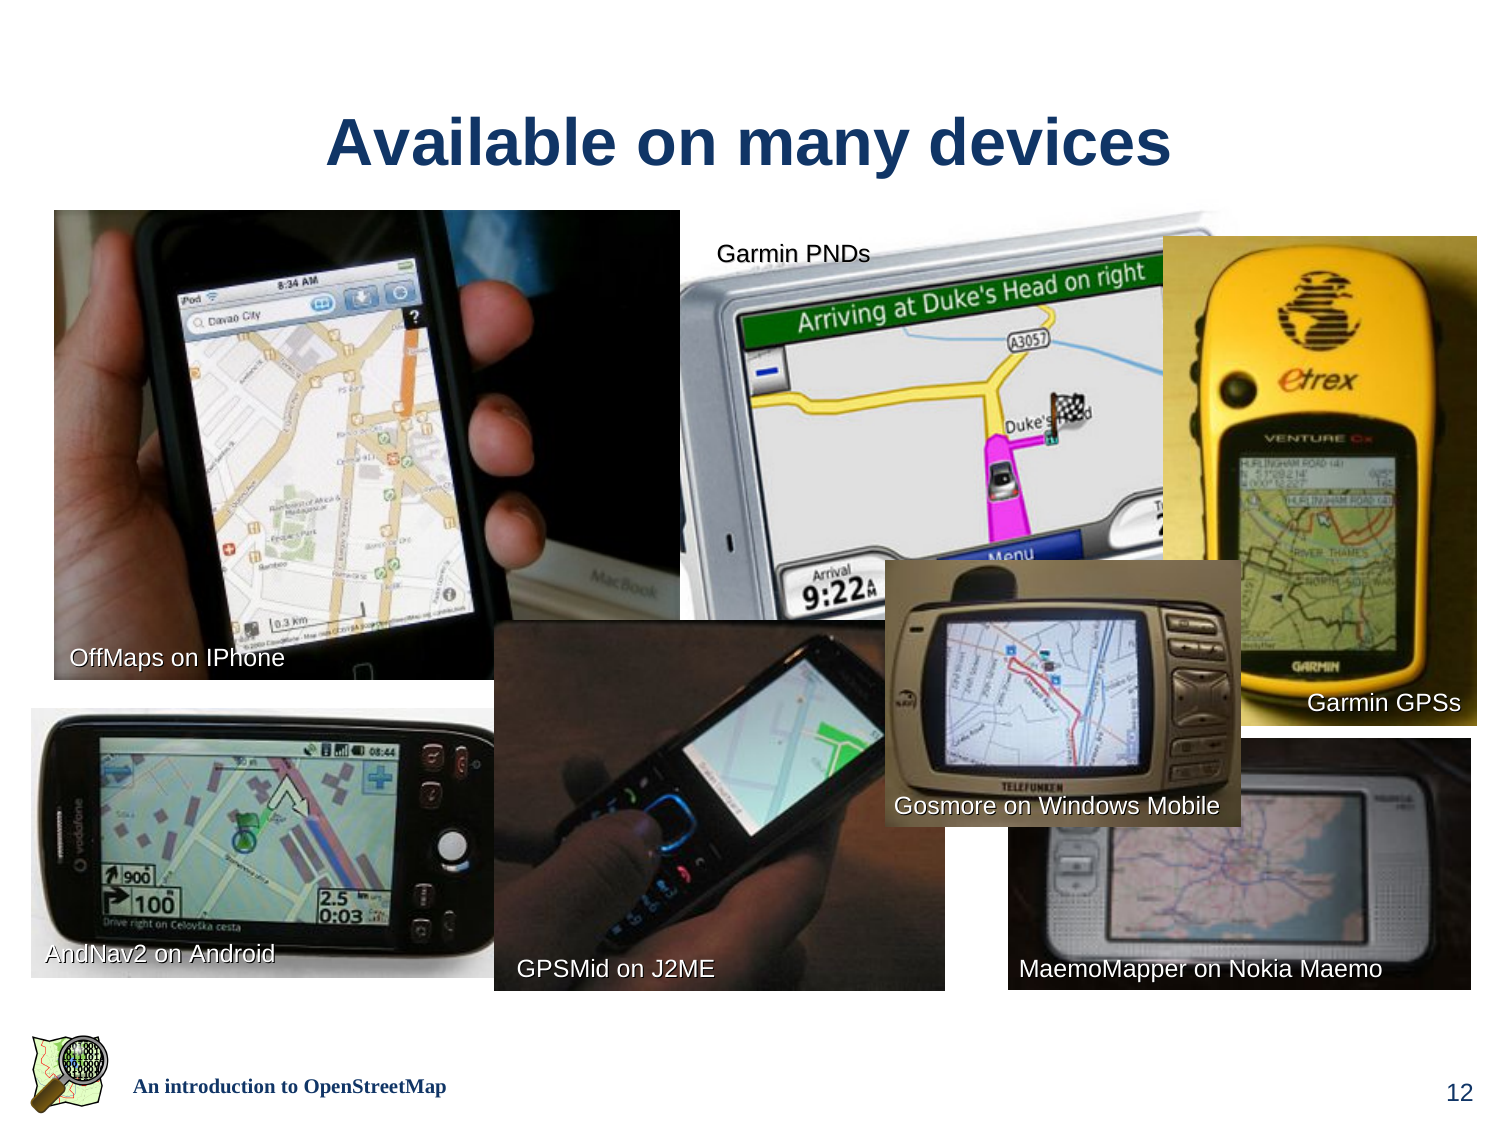

# Available on many devices
Garmin PNDs
OffMaps on IPhone
Garmin GPSs
Gosmore on Windows Mobile
AndNav2 on Android
GPSMid on J2ME
MaemoMapper on Nokia Maemo